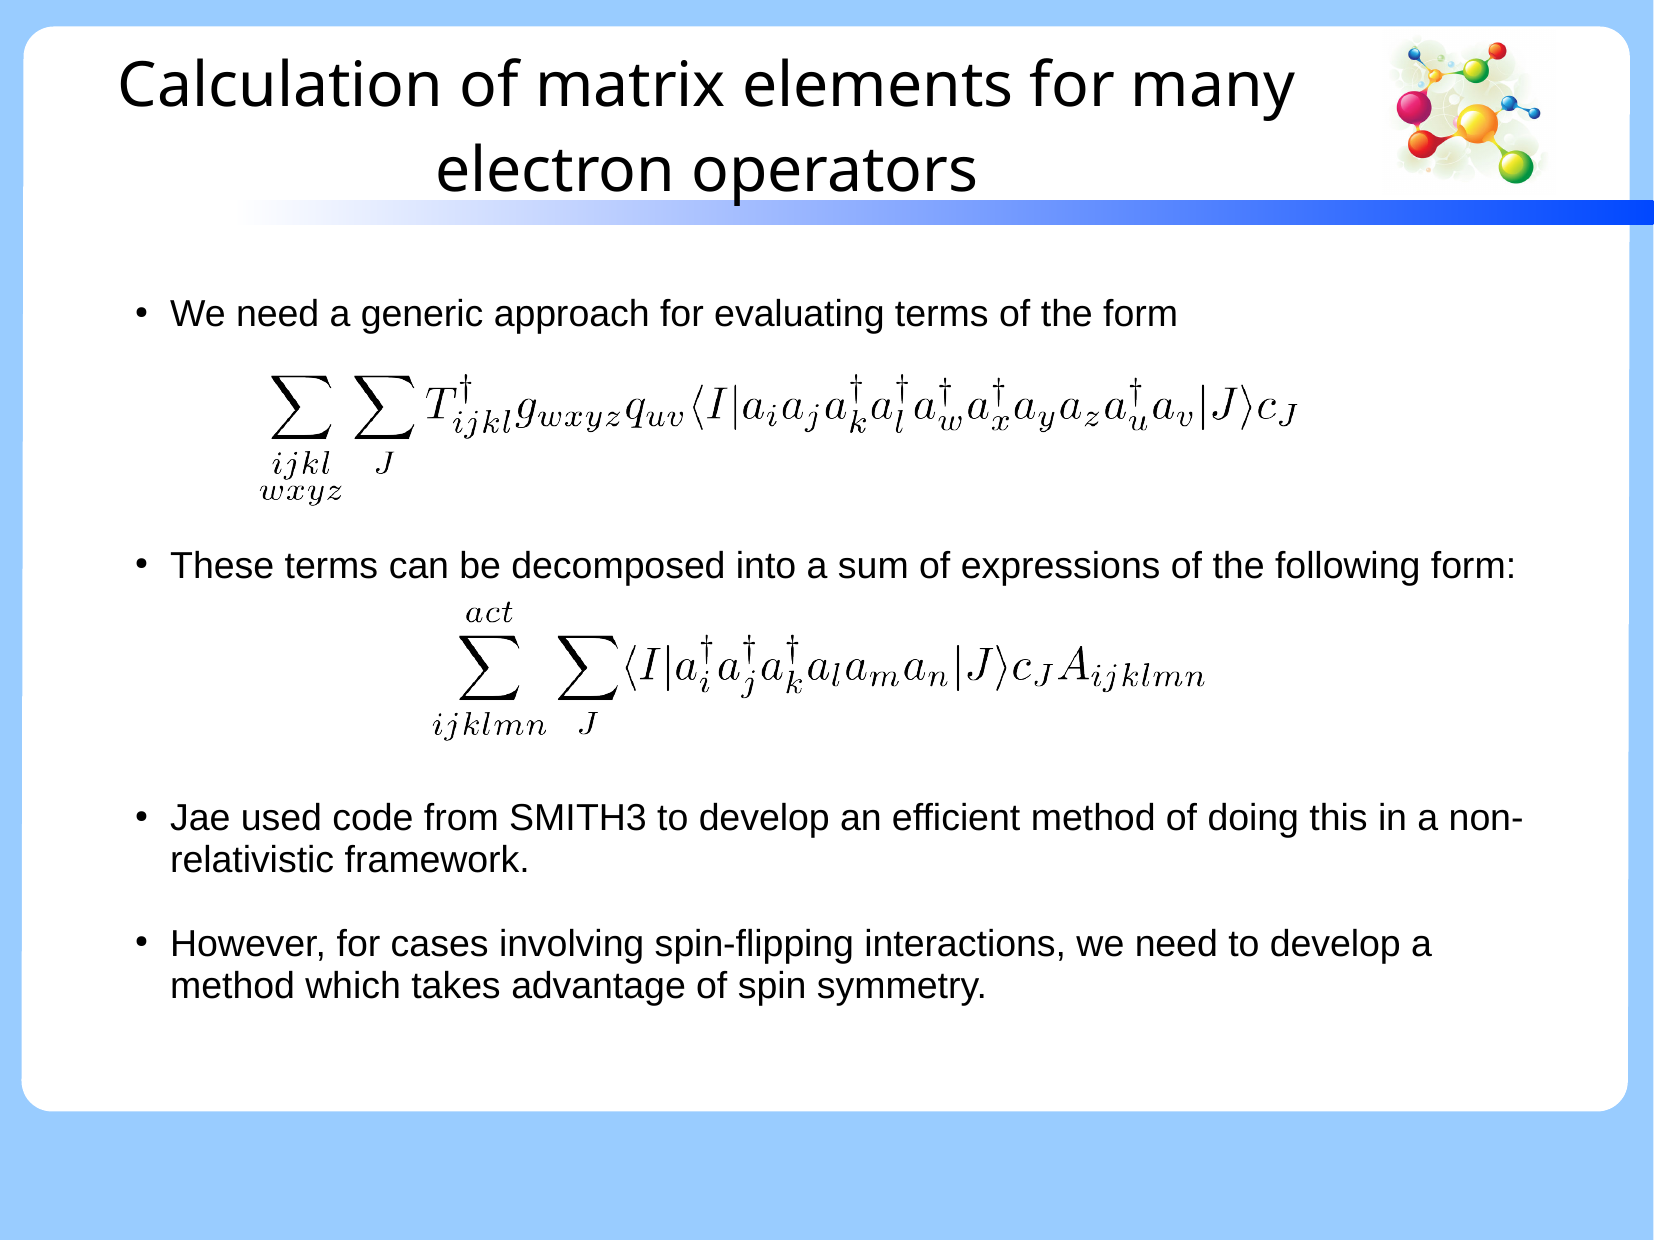

# Calculation of matrix elements for many electron operators
We need a generic approach for evaluating terms of the form
These terms can be decomposed into a sum of expressions of the following form:
Jae used code from SMITH3 to develop an efficient method of doing this in a non-relativistic framework.
However, for cases involving spin-flipping interactions, we need to develop a method which takes advantage of spin symmetry.